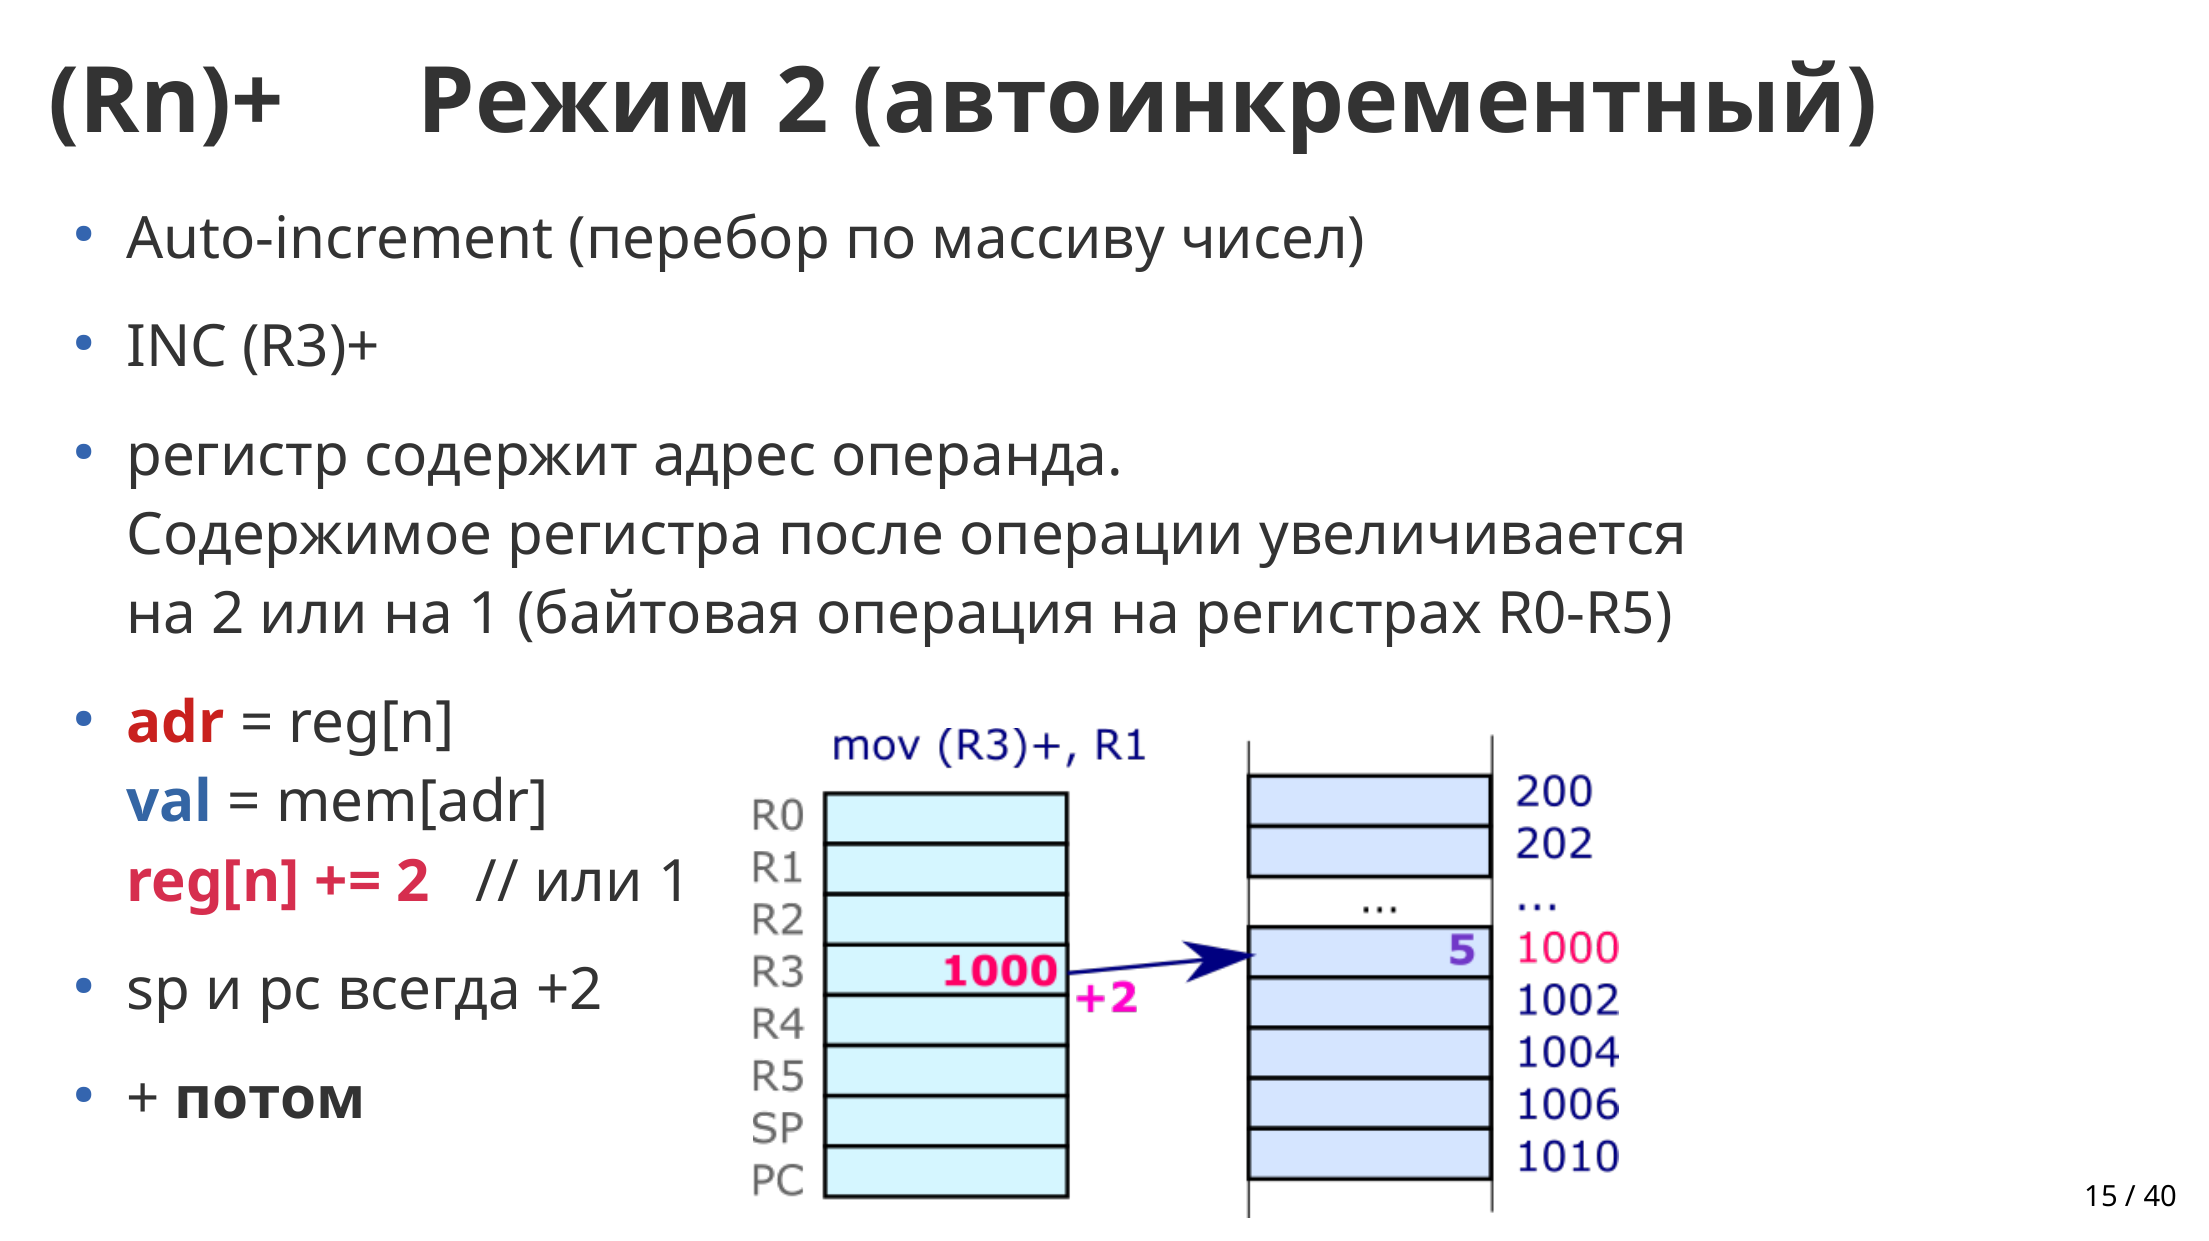

# (Rn)+		Режим 2 (автоинкрементный)
Auto-increment (перебор по массиву чисел)
INC (R3)+
регистр содержит адрес операнда.
Содержимое регистра после операции увеличивается на 2 или на 1 (байтовая операция на регистрах R0-R5)
adr = reg[n]
val = mem[adr]
reg[n] += 2 // или 1
sp и pc всегда +2
+ потом
15